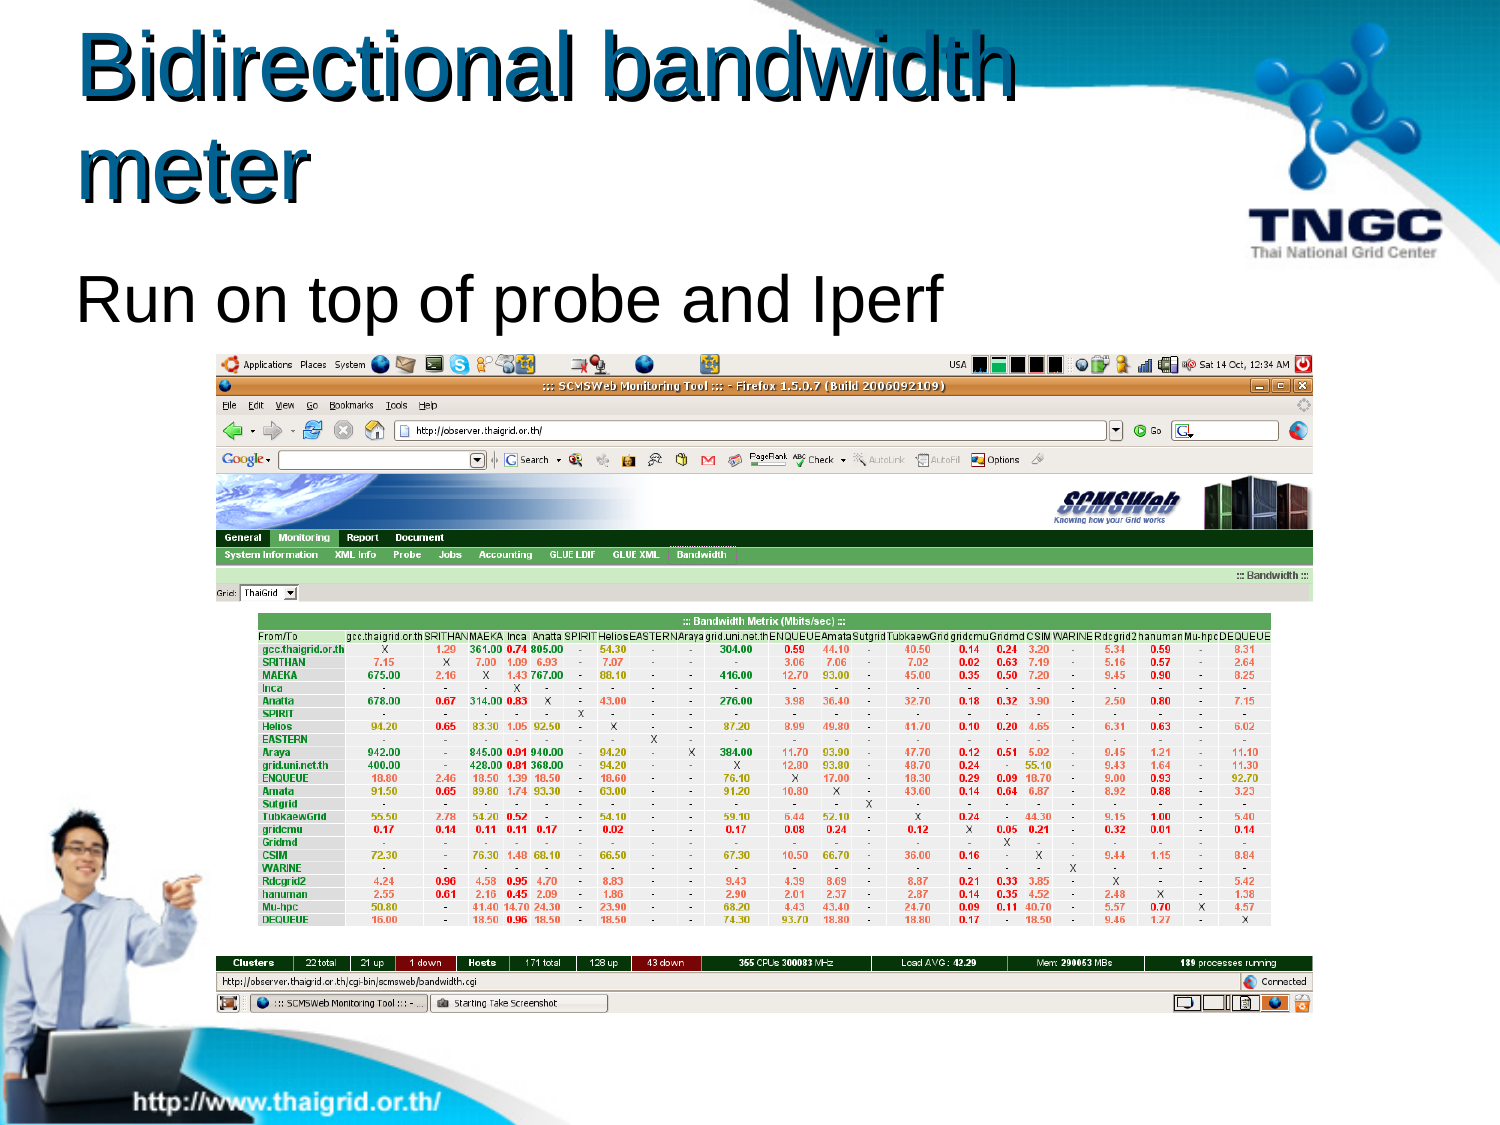

# Bidirectional bandwidth meter
Run on top of probe and Iperf